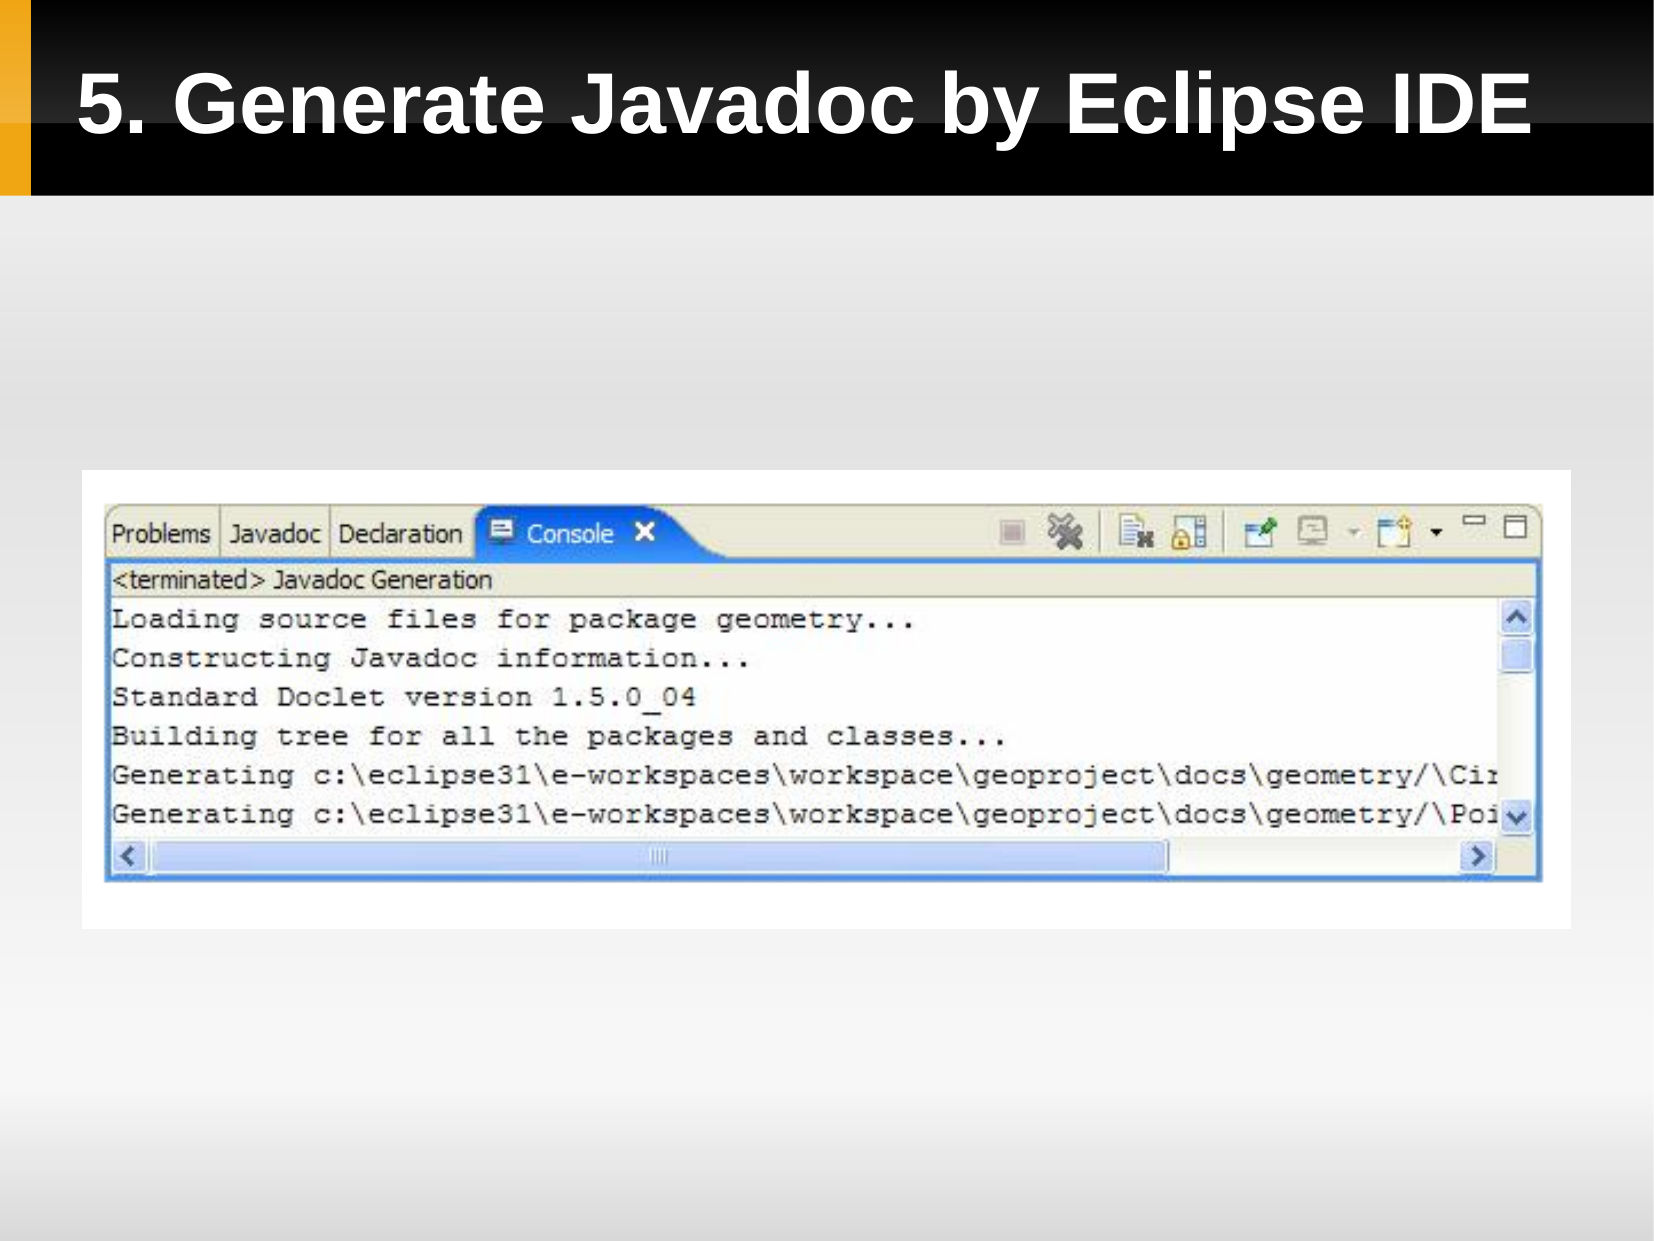

# 5. Generate Javadoc by Eclipse IDE